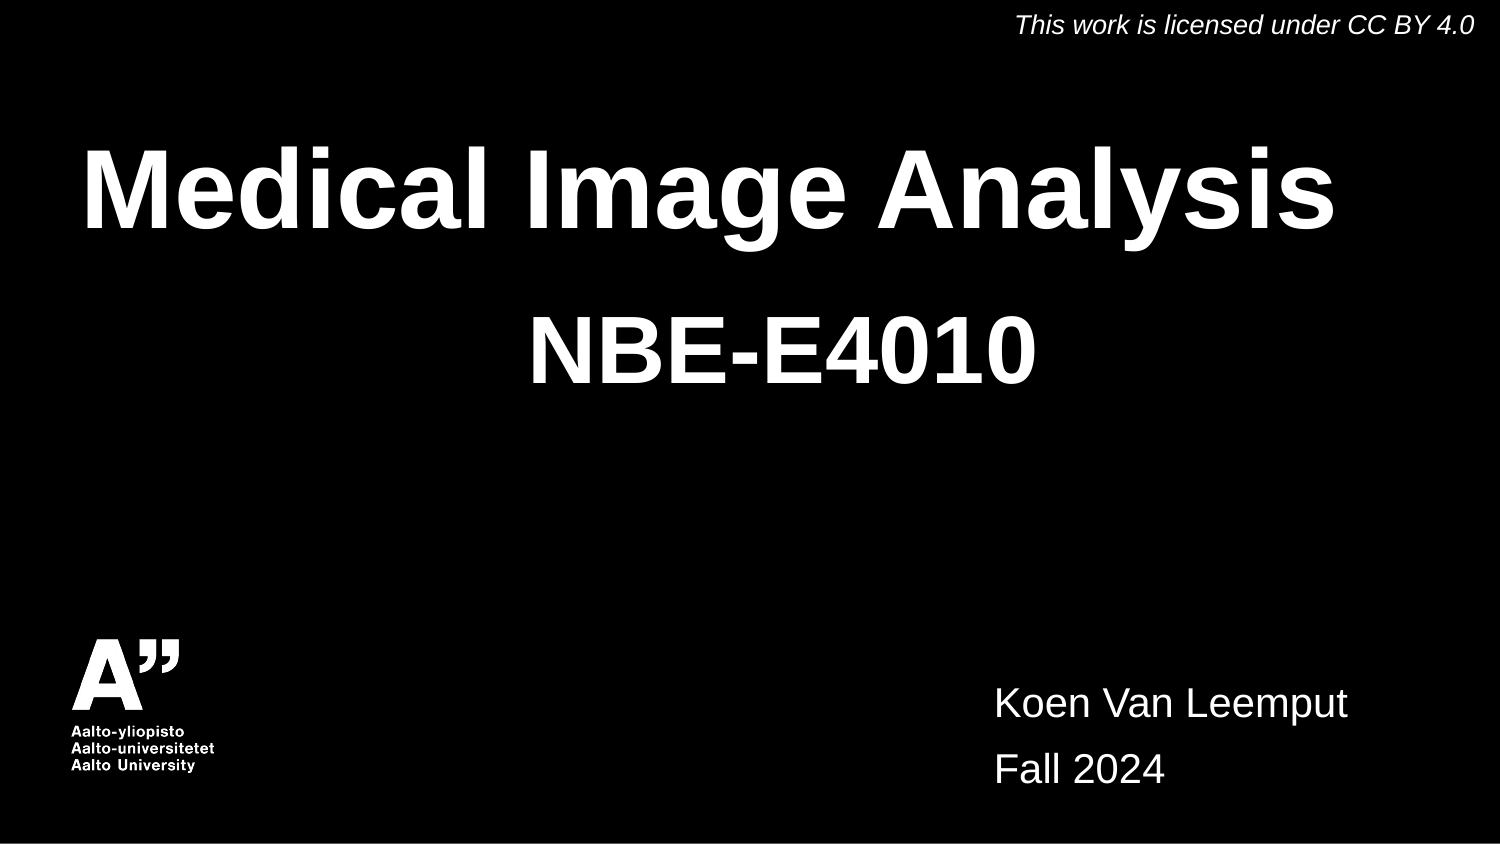

This work is licensed under CC BY 4.0
# Medical Image Analysis ​
NBE-E4010
Koen Van Leemput
Fall 2024